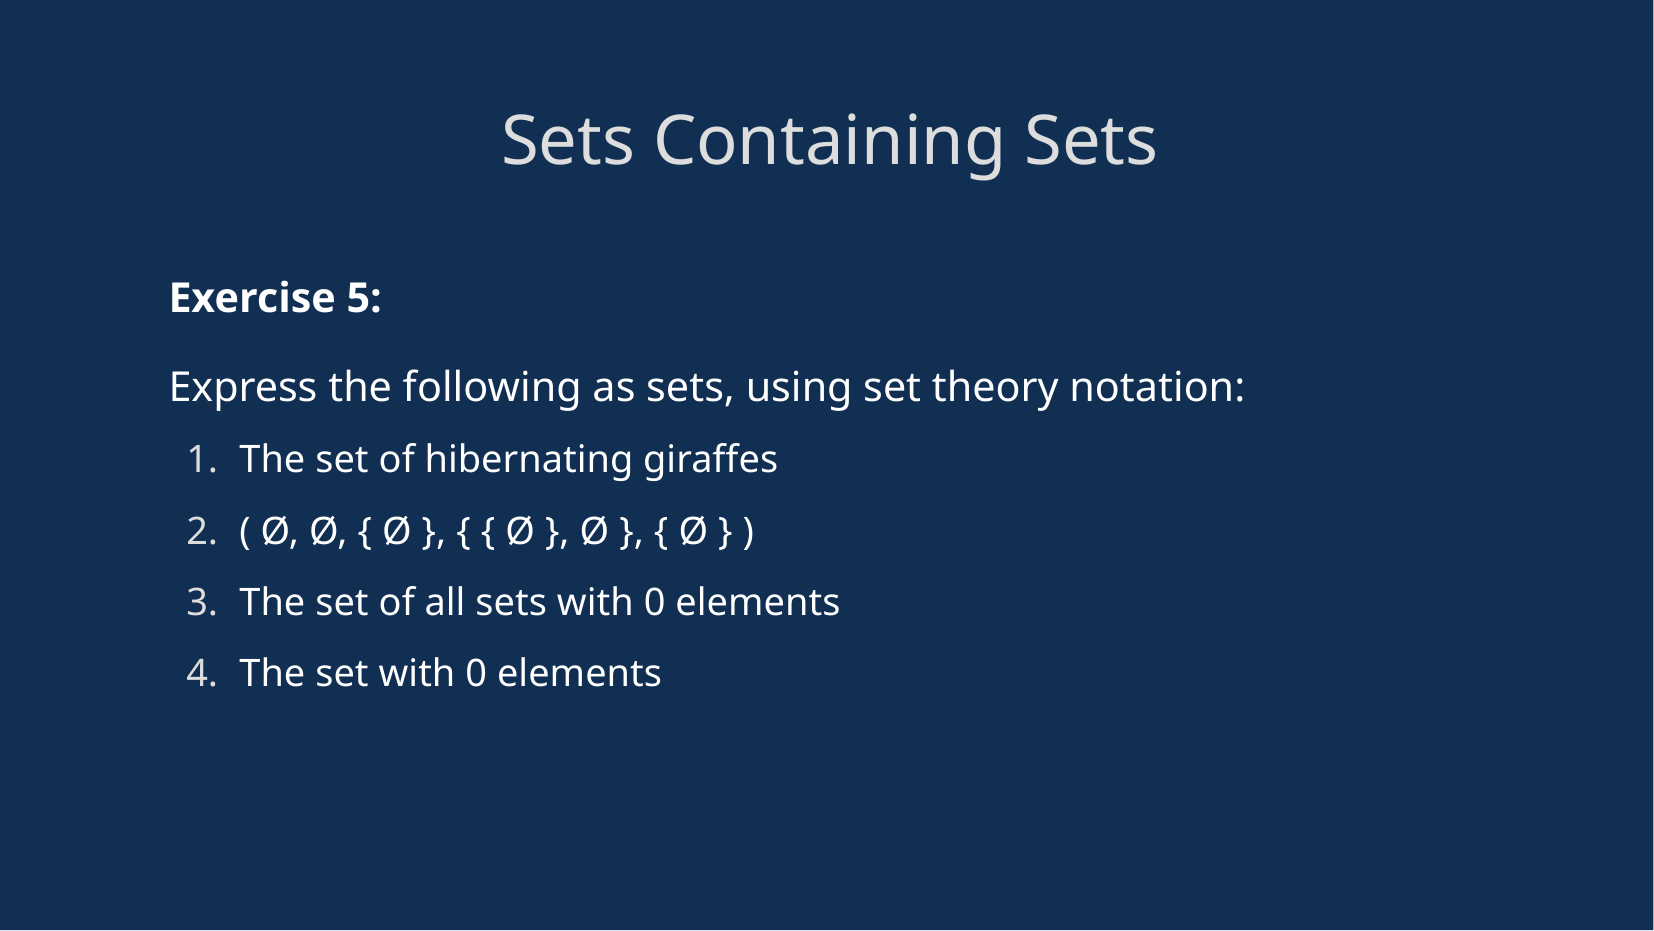

# Sets Containing Sets
Exercise 5:
Express the following as sets, using set theory notation:
The set of hibernating giraffes
( Ø, Ø, { Ø }, { { Ø }, Ø }, { Ø } )
The set of all sets with 0 elements
The set with 0 elements